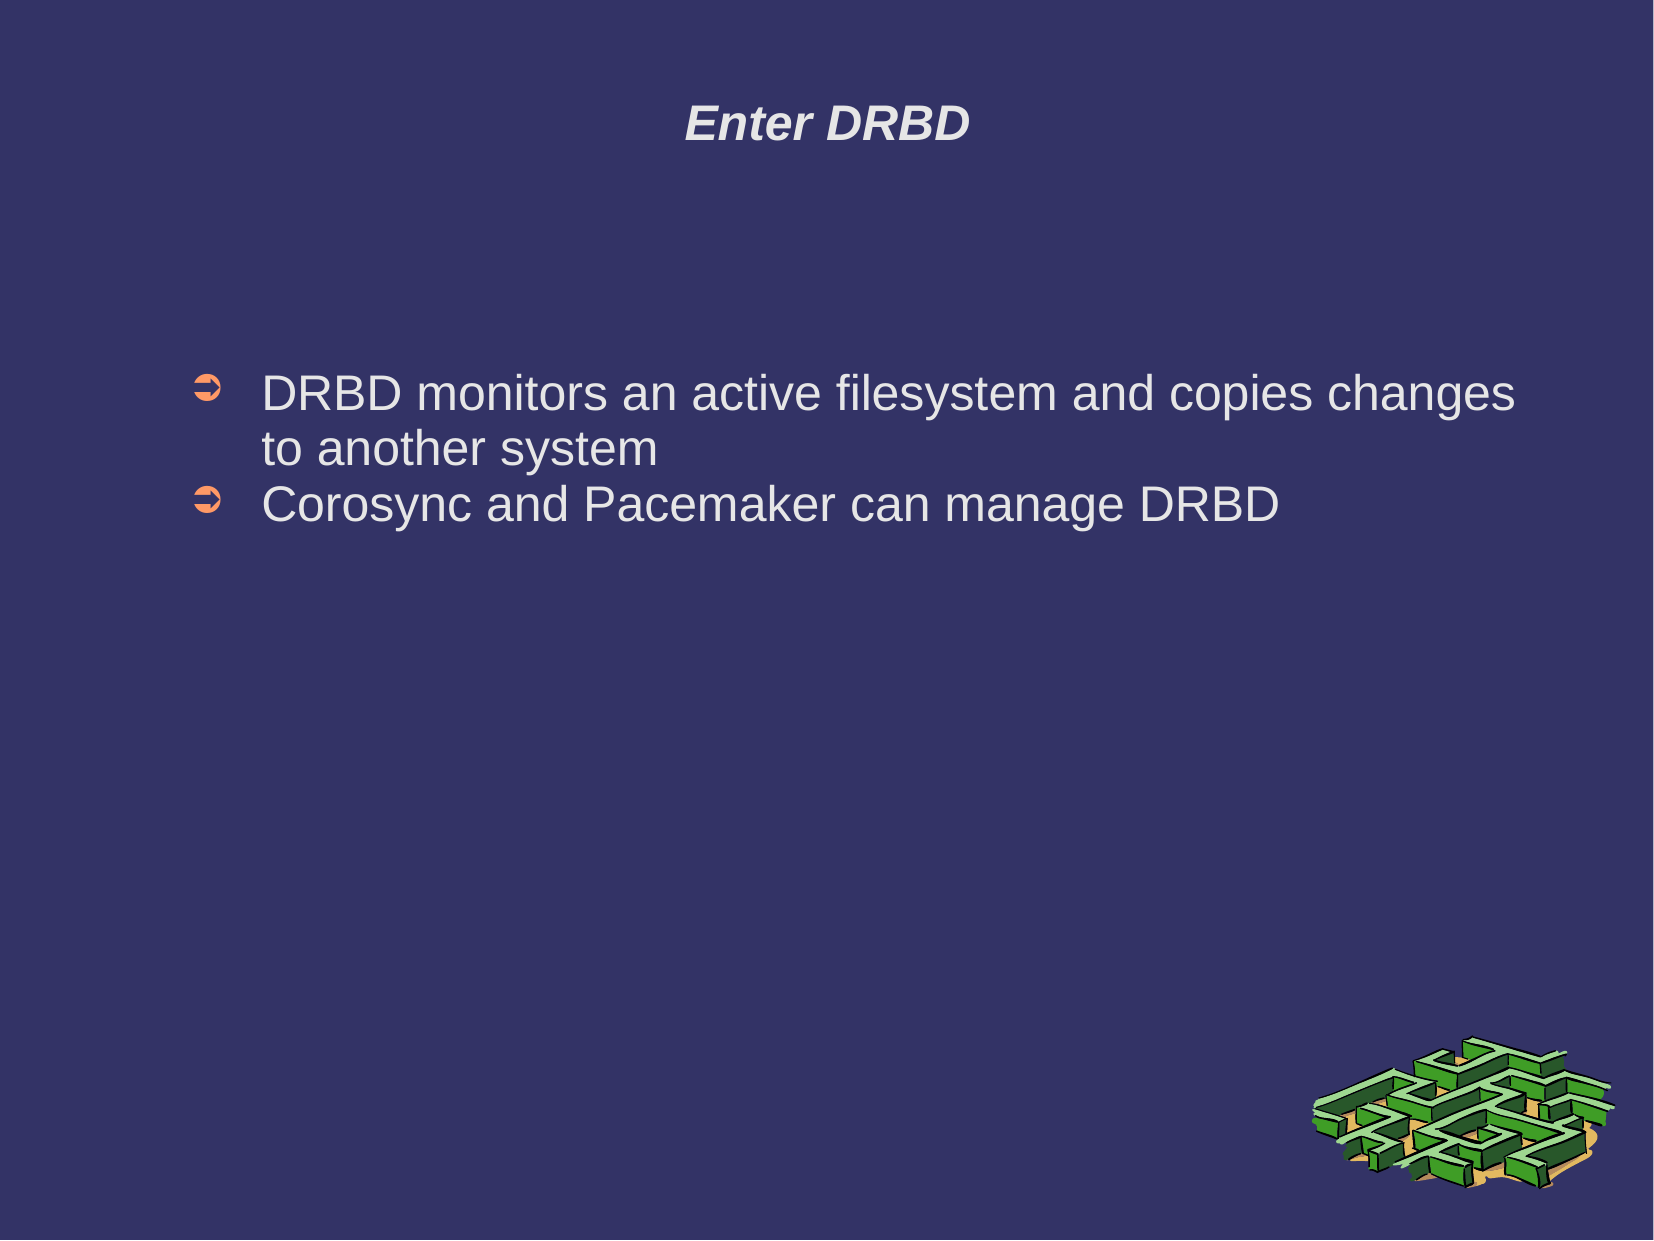

# Enter DRBD
DRBD monitors an active filesystem and copies changes to another system
Corosync and Pacemaker can manage DRBD